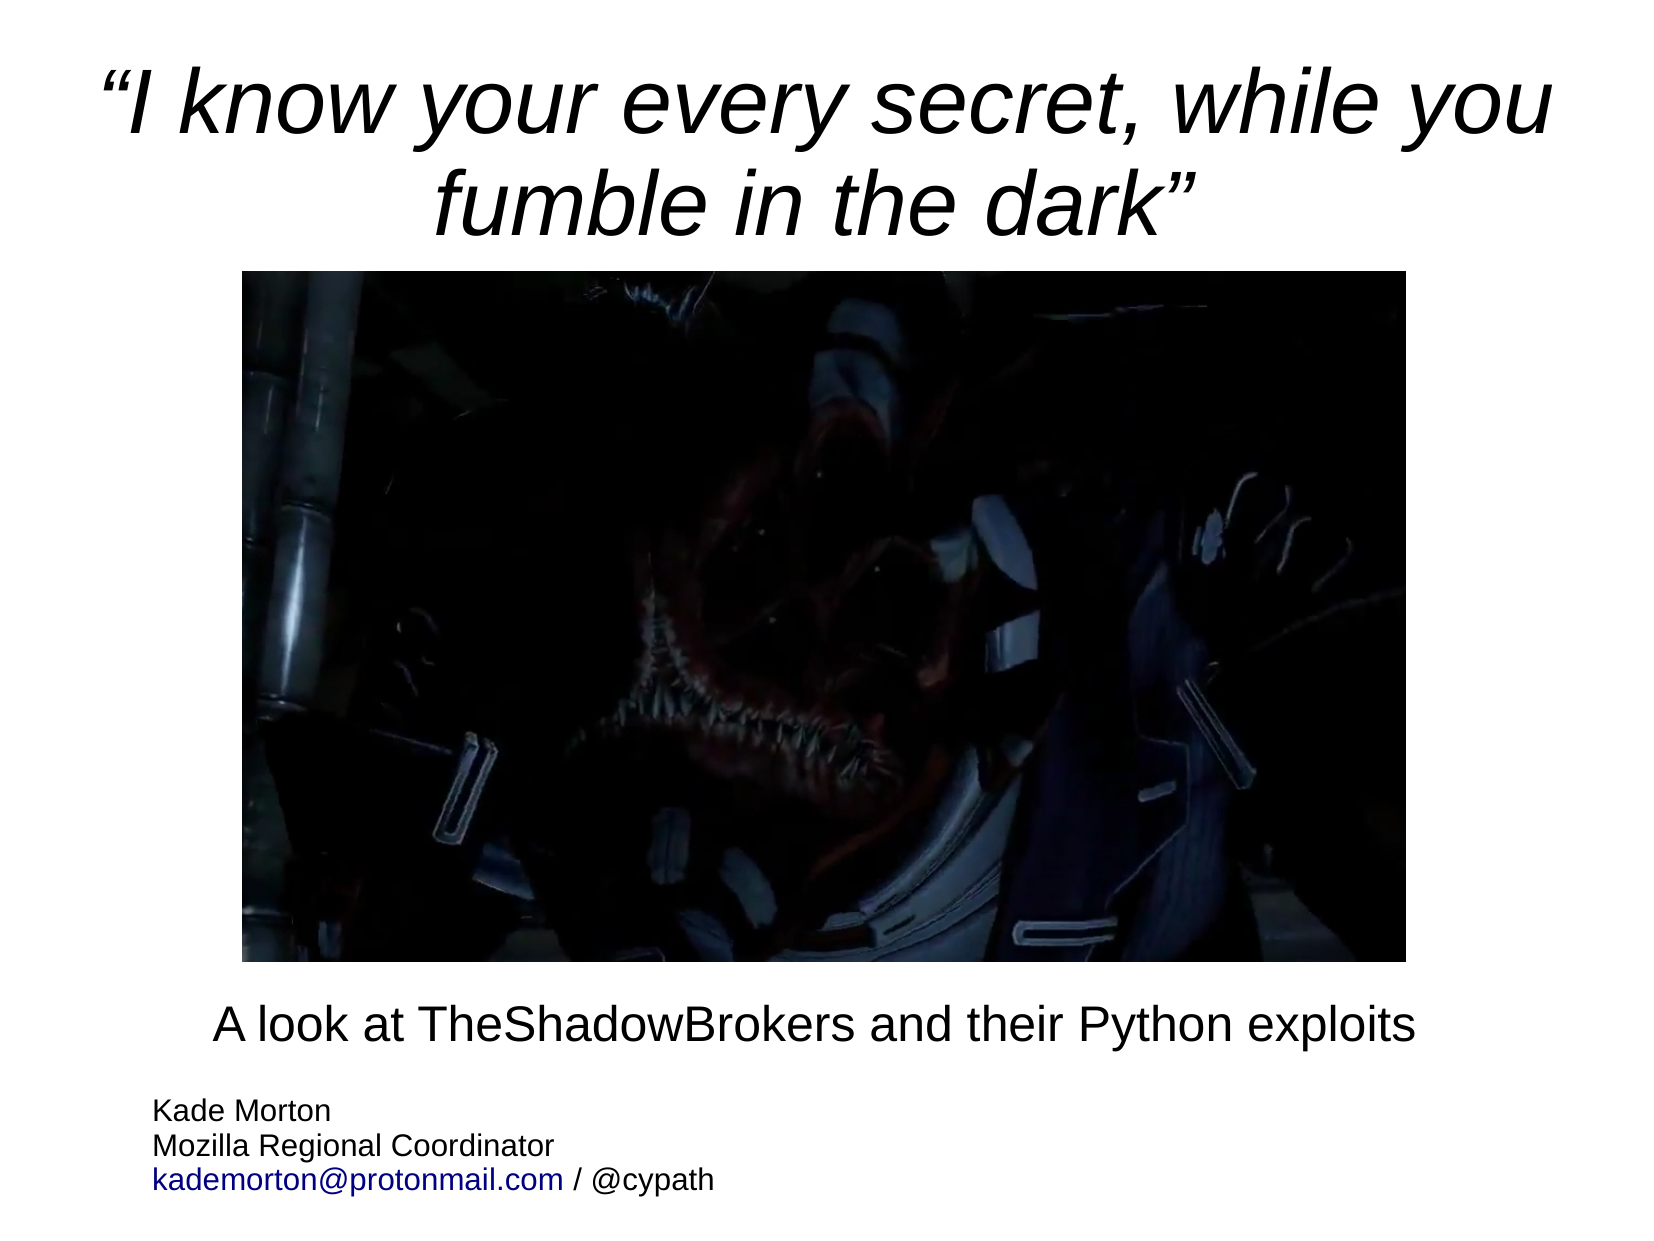

# “I know your every secret, while you fumble in the dark”
A look at TheShadowBrokers and their Python exploits
Kade Morton
Mozilla Regional Coordinator
kademorton@protonmail.com / @cypath